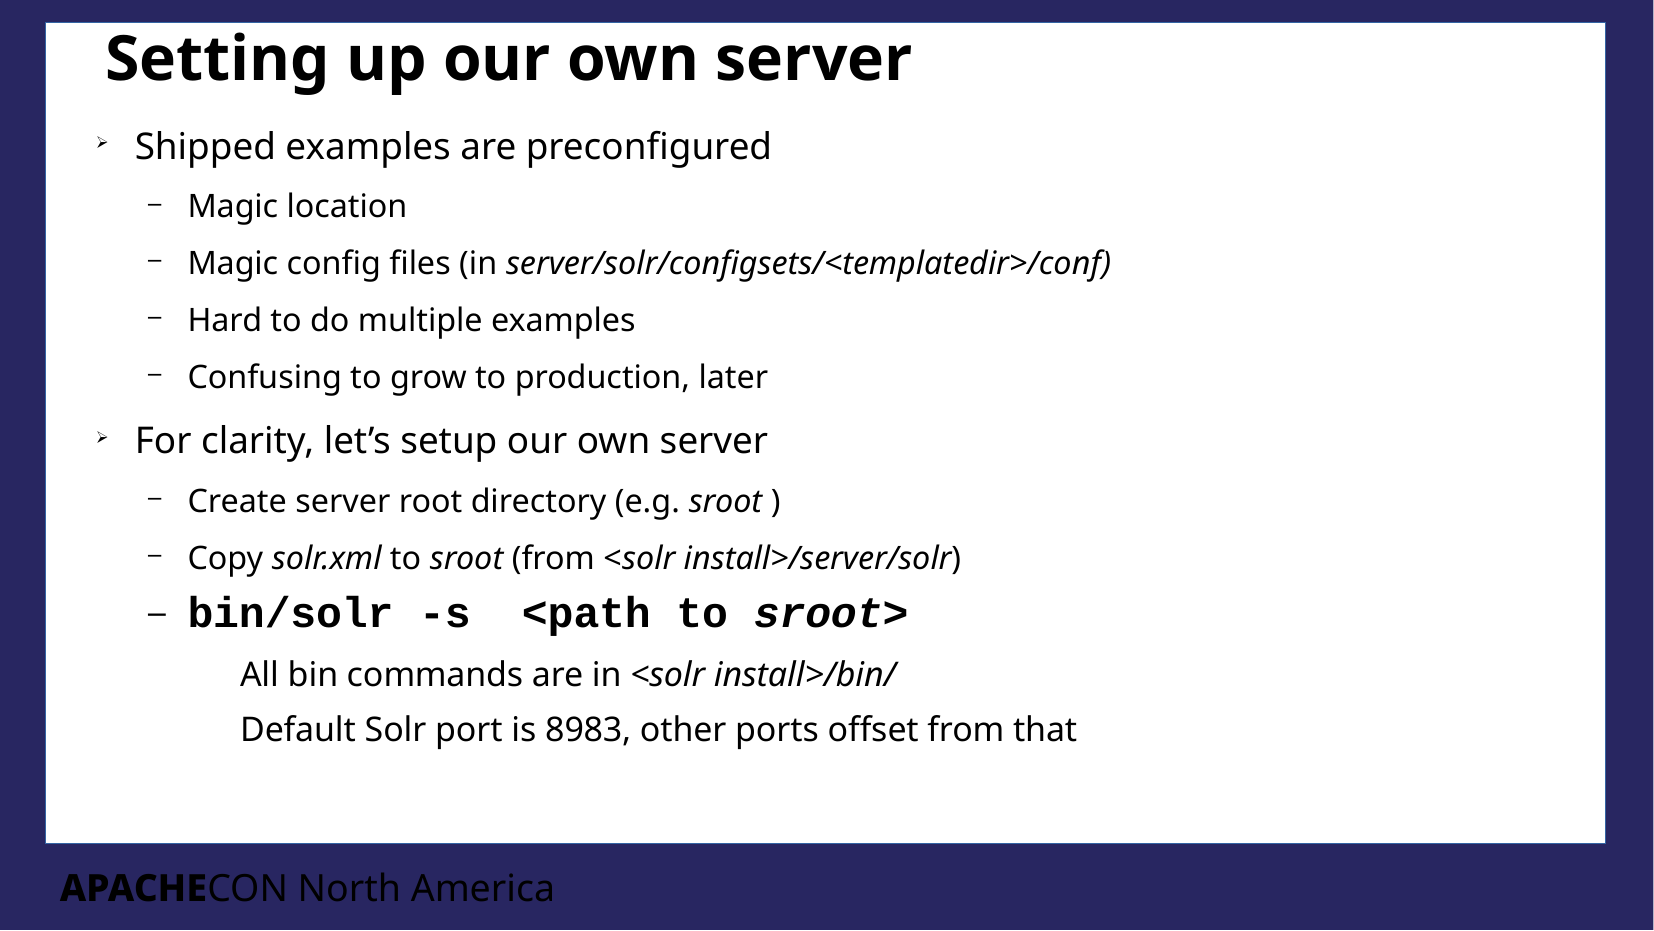

# Setting up our own server
Shipped examples are preconfigured
Magic location
Magic config files (in server/solr/configsets/<templatedir>/conf)
Hard to do multiple examples
Confusing to grow to production, later
For clarity, let’s setup our own server
Create server root directory (e.g. sroot )
Copy solr.xml to sroot (from <solr install>/server/solr)
bin/solr -s <path to sroot>
All bin commands are in <solr install>/bin/
Default Solr port is 8983, other ports offset from that